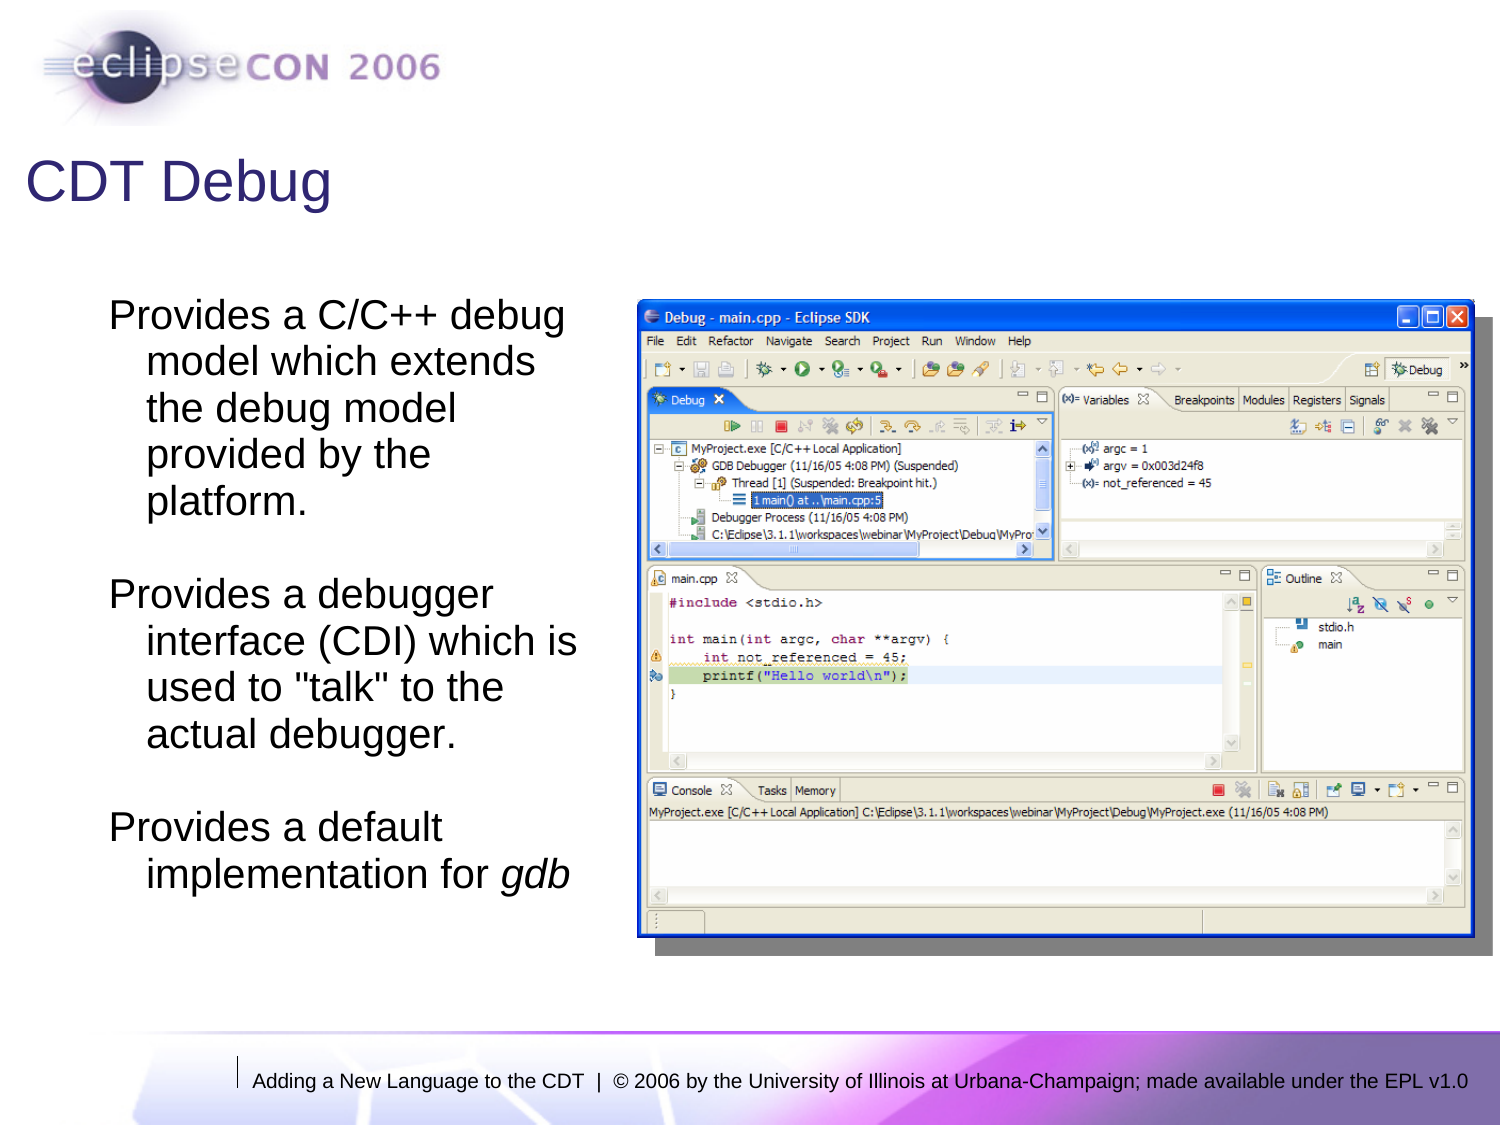

# CDT Debug
Provides a C/C++ debug model which extends the debug model provided by the platform.
Provides a debugger interface (CDI) which is used to "talk" to the actual debugger.
Provides a default implementation for gdb